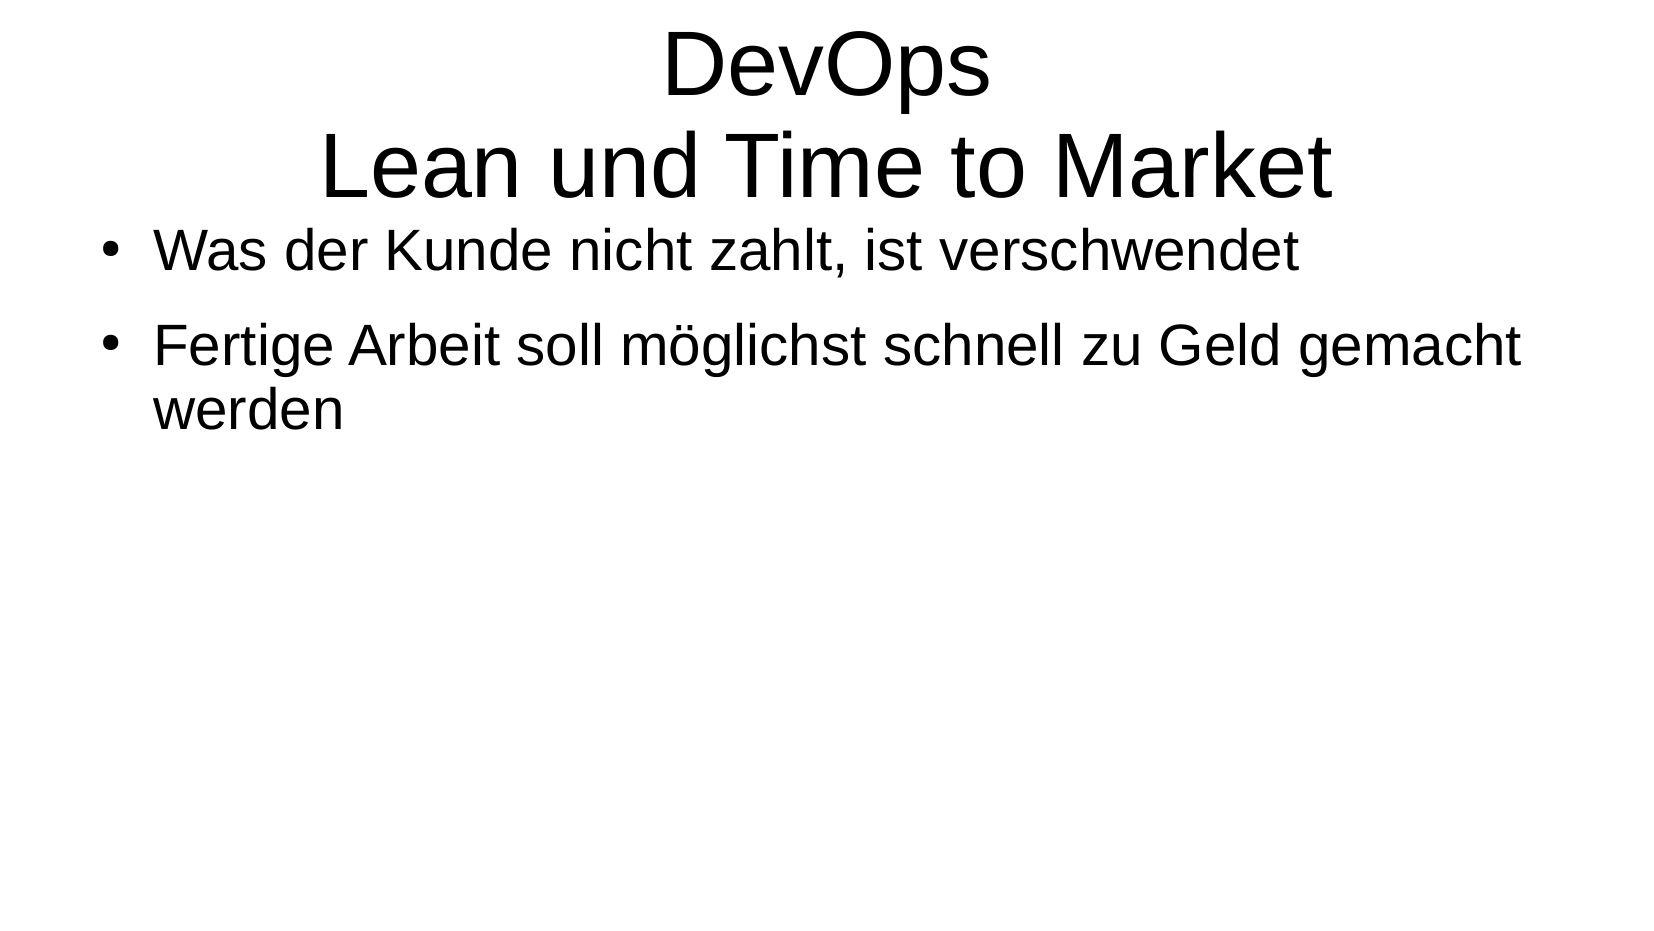

# DevOps Lean und Time to Market
Was der Kunde nicht zahlt, ist verschwendet
Fertige Arbeit soll möglichst schnell zu Geld gemacht werden